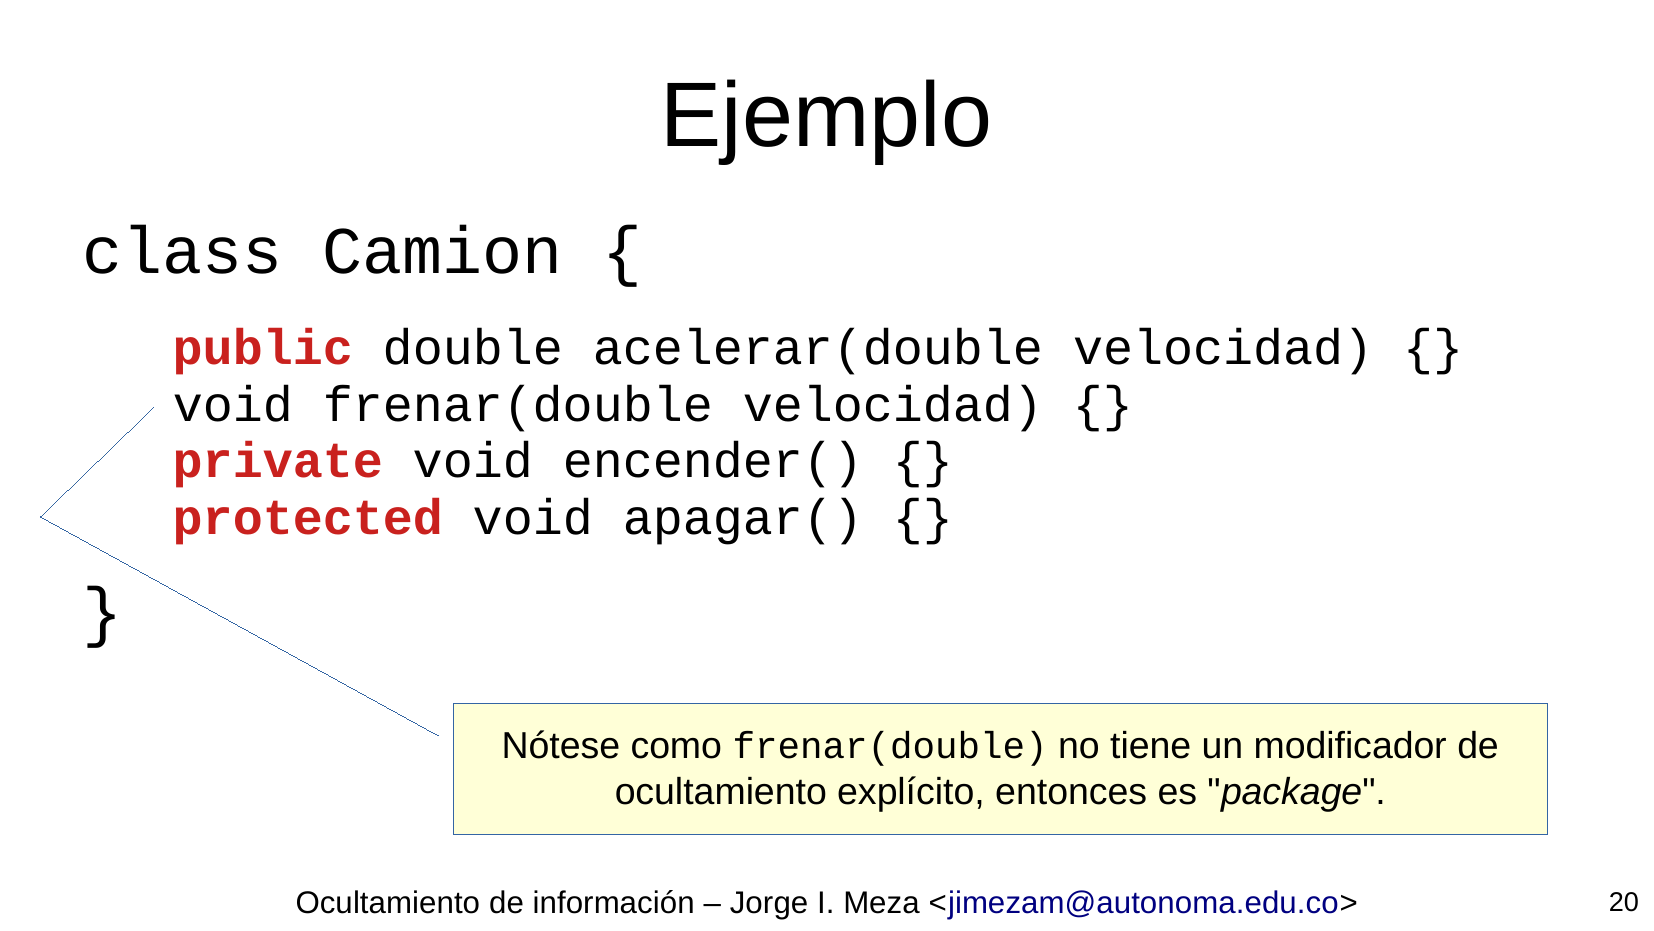

# Ejemplo
class Camion {
 public double acelerar(double velocidad) {}
 void frenar(double velocidad) {}
 private void encender() {}
 protected void apagar() {}
}
Nótese como frenar(double) no tiene un modificador de ocultamiento explícito, entonces es "package".